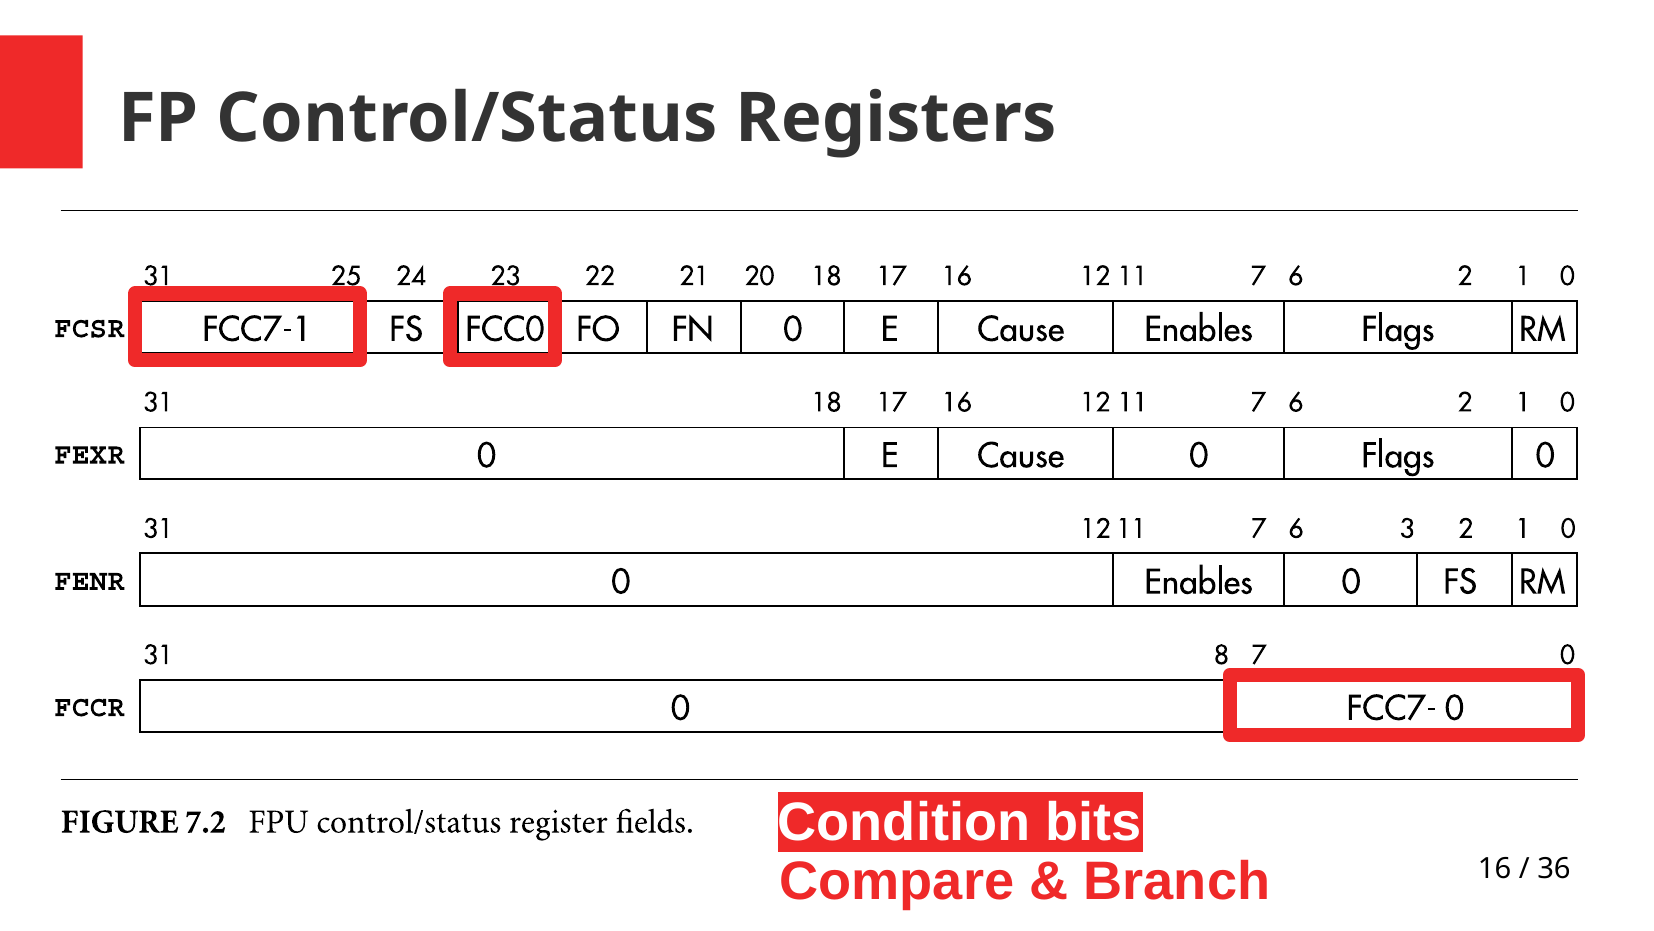

# FP Control/Status Registers
Condition bits
Compare & Branch
16